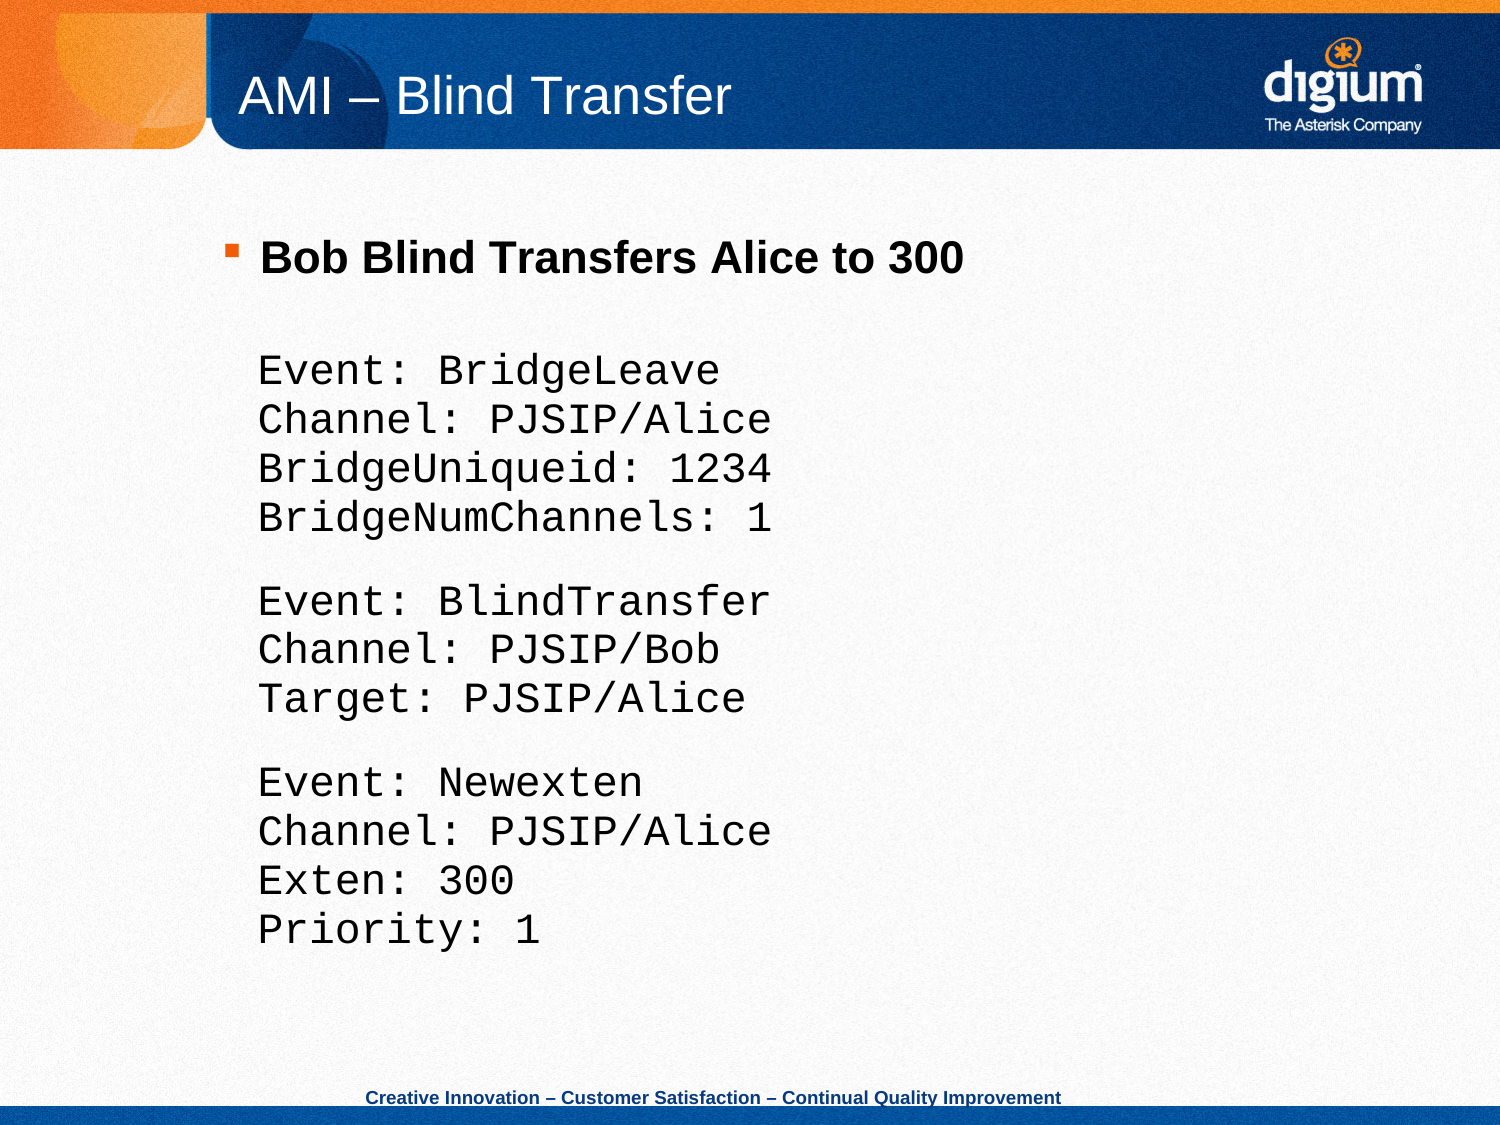

# AMI – Blind Transfer
Bob Blind Transfers Alice to 300
Event: BridgeLeave
Channel: PJSIP/Alice
BridgeUniqueid: 1234
BridgeNumChannels: 1
Event: BlindTransfer
Channel: PJSIP/Bob
Target: PJSIP/Alice
Event: Newexten
Channel: PJSIP/Alice
Exten: 300
Priority: 1